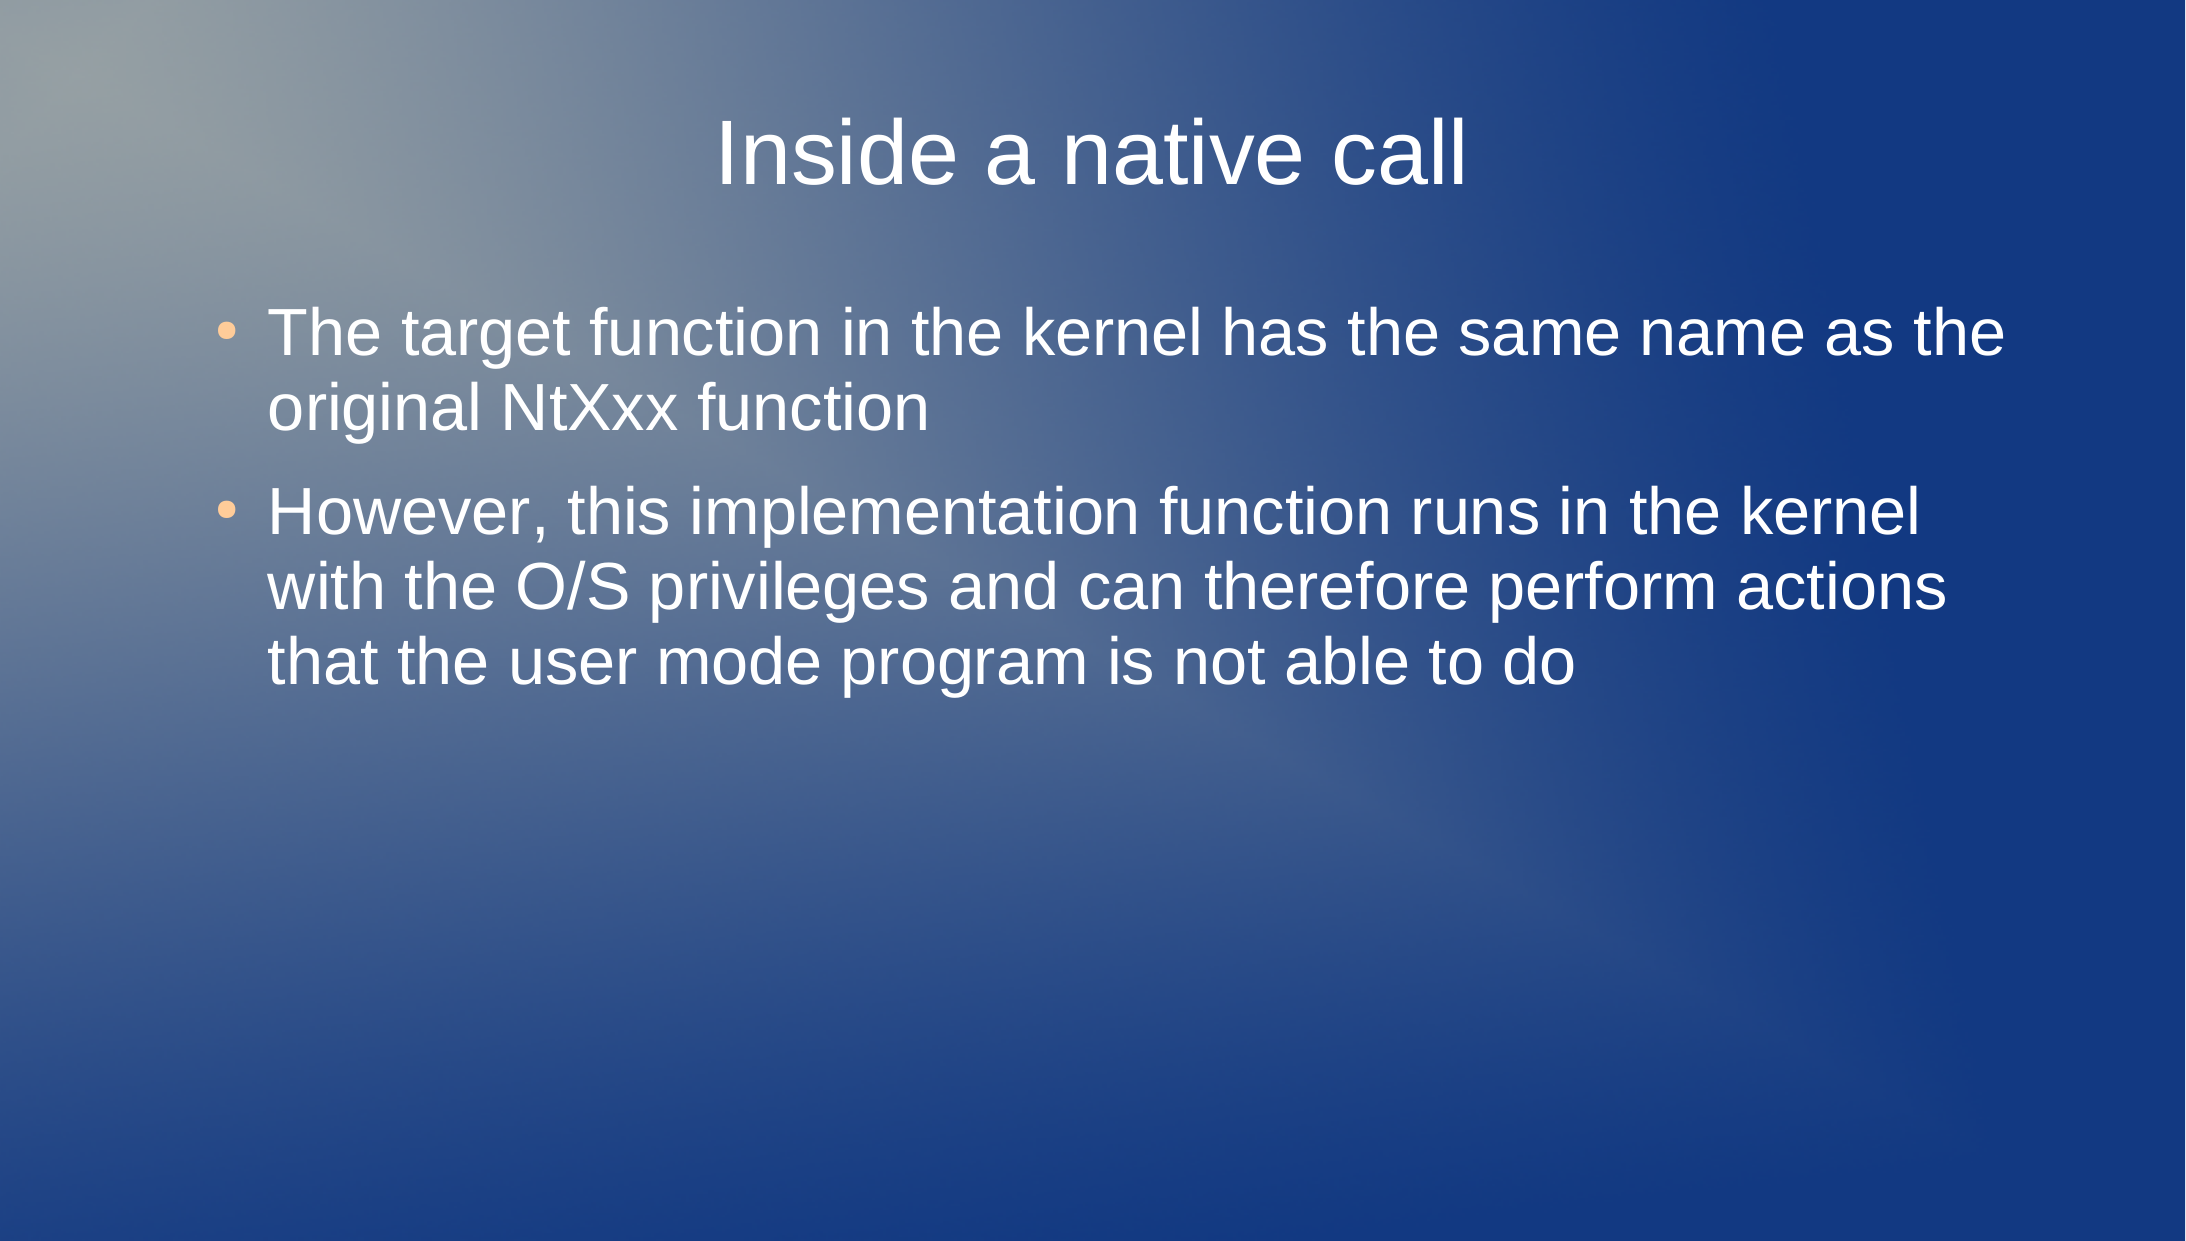

# Inside a native call
The target function in the kernel has the same name as the original NtXxx function
However, this implementation function runs in the kernel with the O/S privileges and can therefore perform actions that the user mode program is not able to do